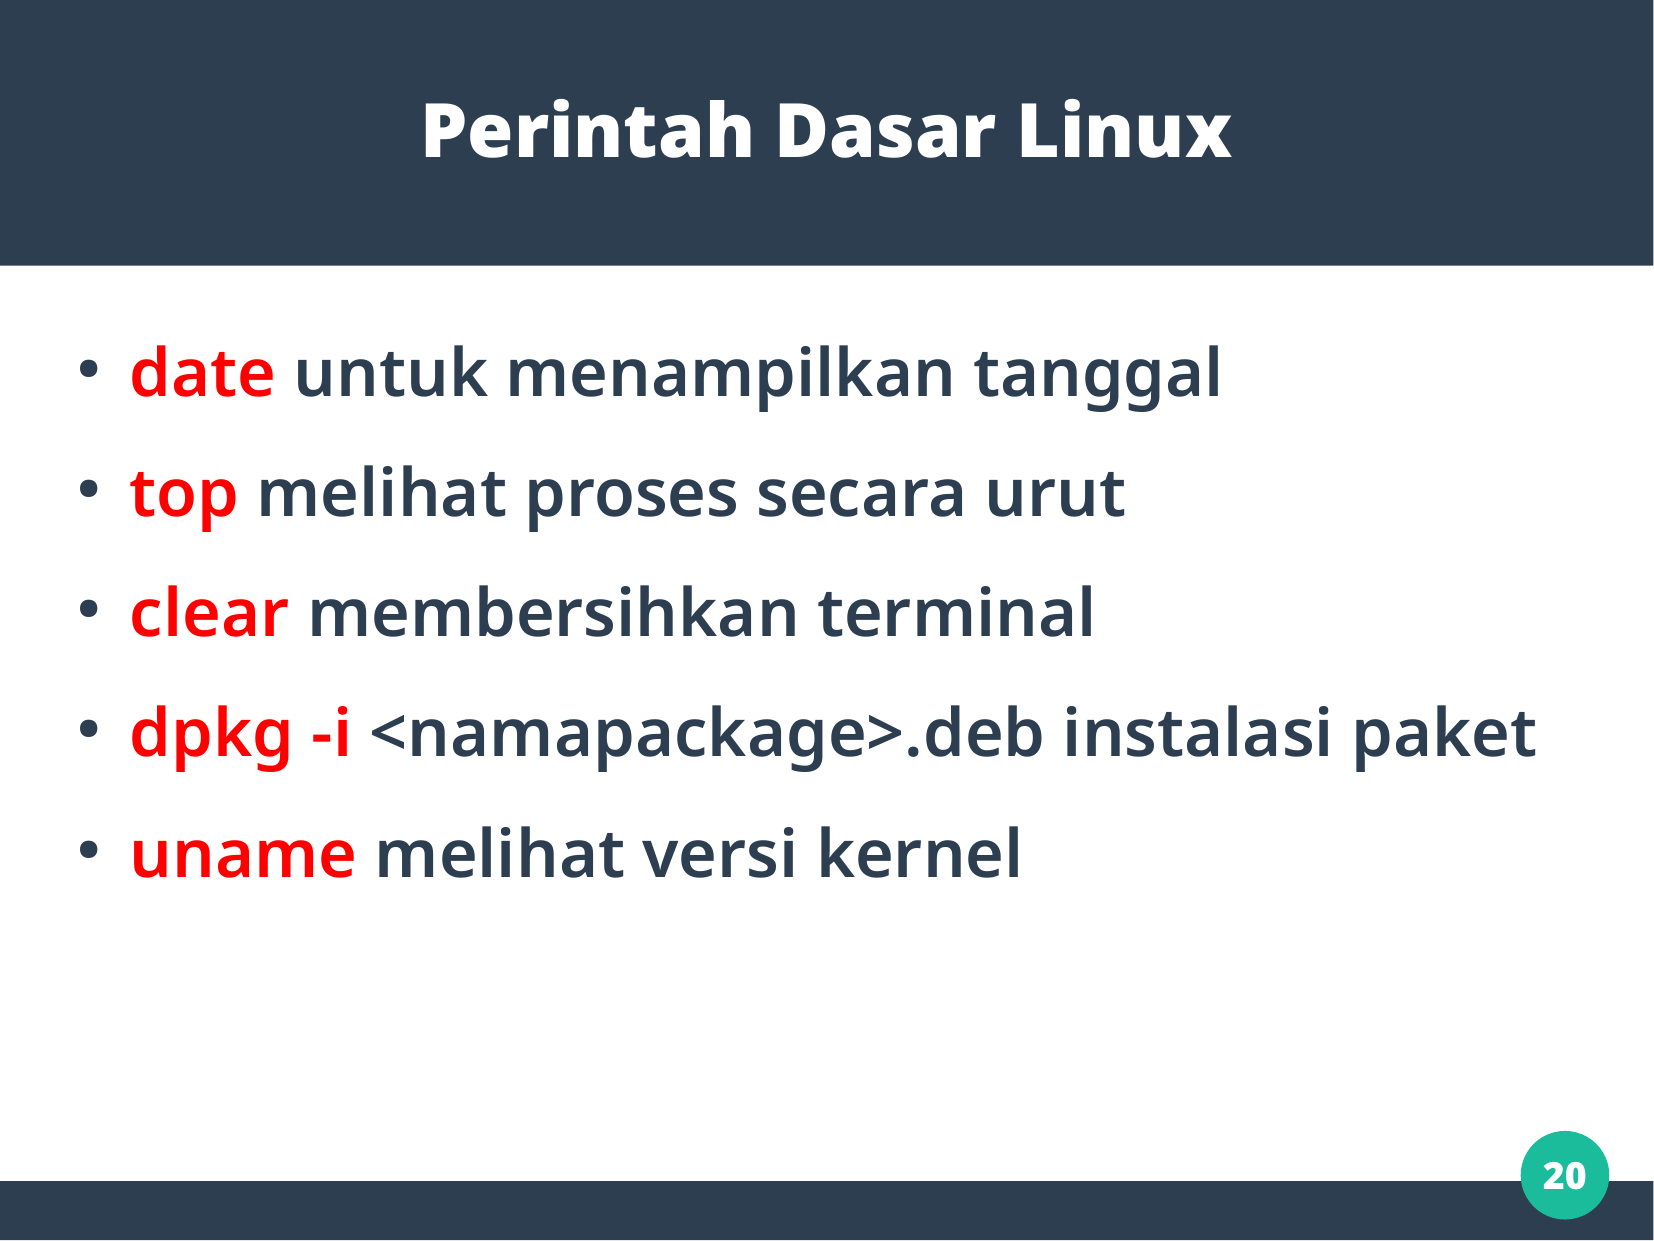

Perintah Dasar Linux
# date untuk menampilkan tanggal
top melihat proses secara urut
clear membersihkan terminal
dpkg -i <namapackage>.deb instalasi paket
uname melihat versi kernel
20